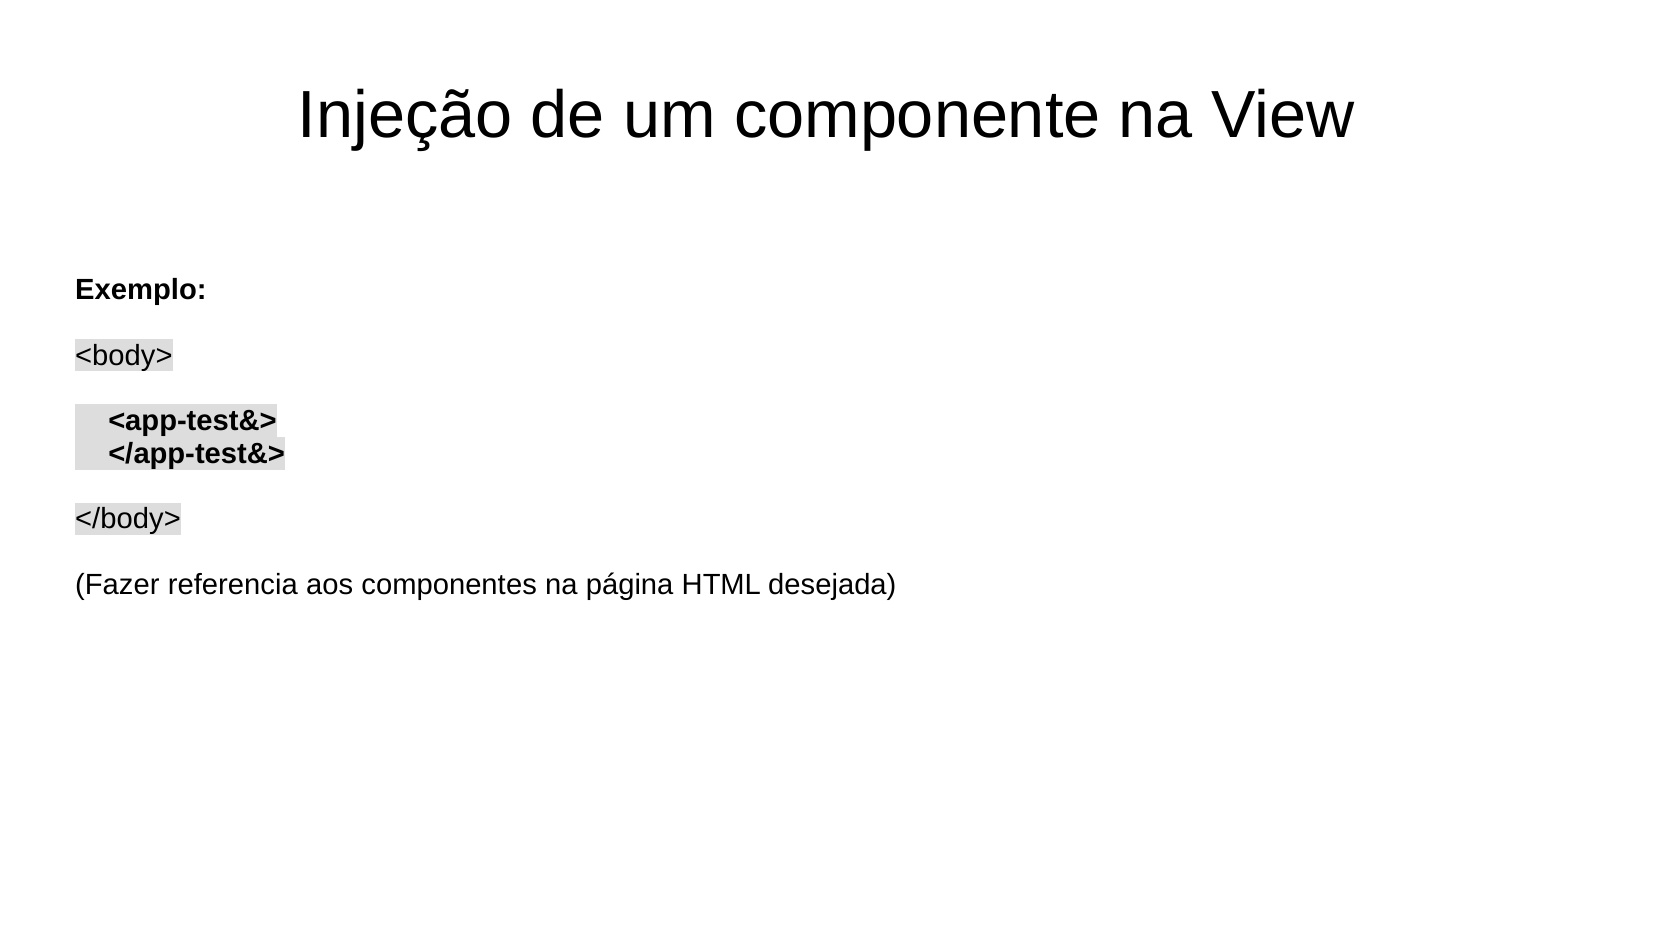

# Injeção de um componente na View
Exemplo:
<body>
 <app-test&>
 </app-test&>
</body>
(Fazer referencia aos componentes na página HTML desejada)